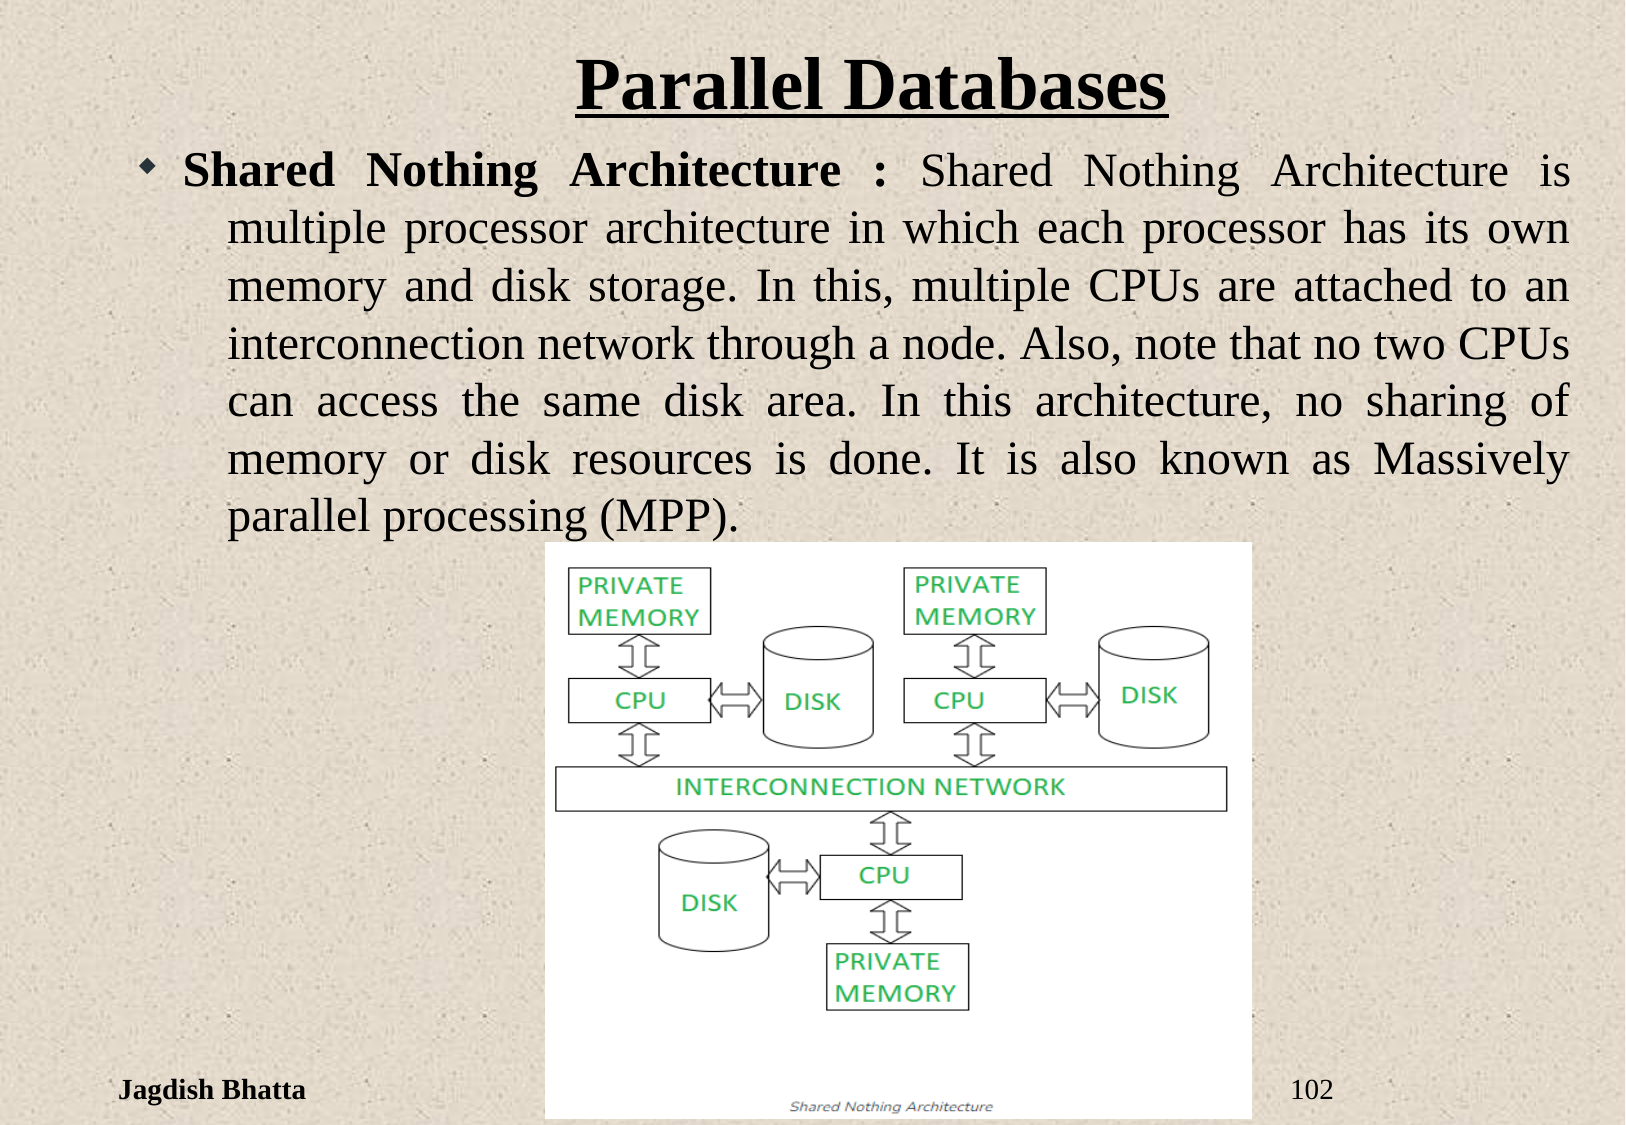

# Parallel Databases
Shared Nothing Architecture : Shared Nothing Architecture is multiple processor architecture in which each processor has its own memory and disk storage. In this, multiple CPUs are attached to an interconnection network through a node. Also, note that no two CPUs can access the same disk area. In this architecture, no sharing of memory or disk resources is done. It is also known as Massively parallel processing (MPP).
Jagdish Bhatta
101